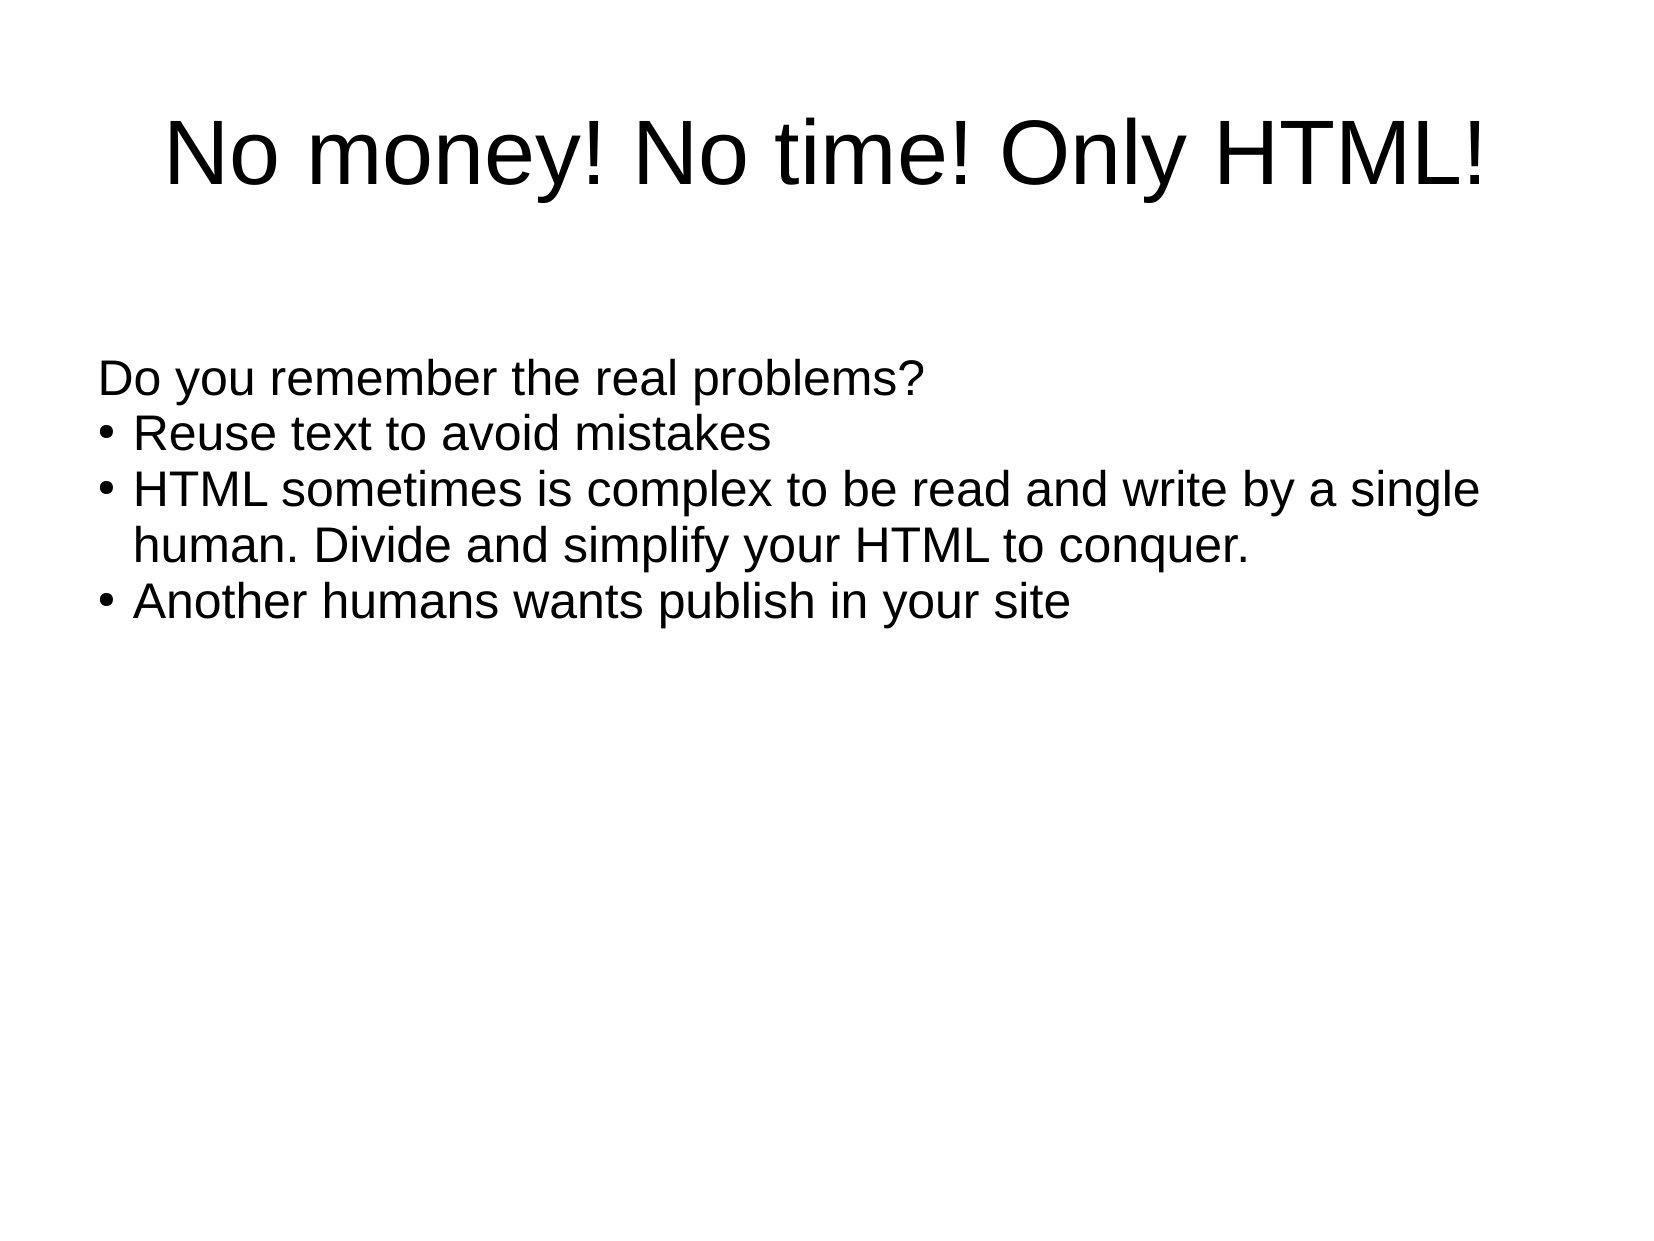

# No money! No time! Only HTML!
Do you remember the real problems?
Reuse text to avoid mistakes
HTML sometimes is complex to be read and write by a single human. Divide and simplify your HTML to conquer.
Another humans wants publish in your site